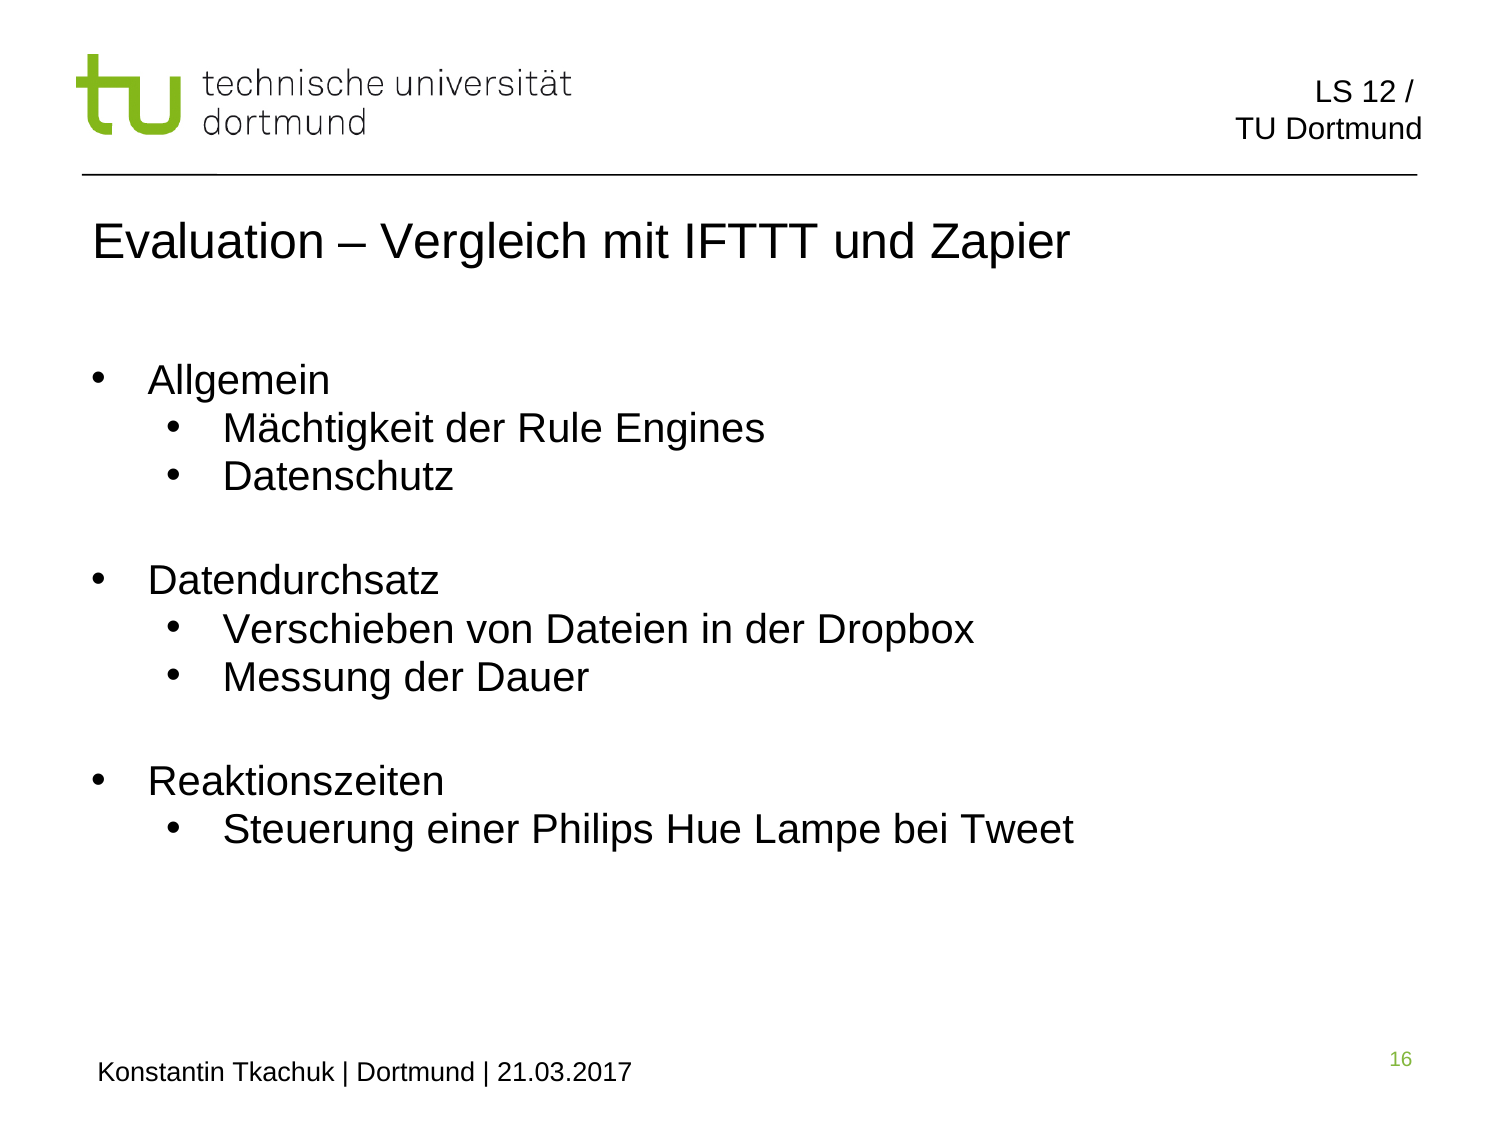

# Evaluation – Vergleich mit IFTTT und Zapier
Allgemein
Mächtigkeit der Rule Engines
Datenschutz
Datendurchsatz
Verschieben von Dateien in der Dropbox
Messung der Dauer
Reaktionszeiten
Steuerung einer Philips Hue Lampe bei Tweet
Konstantin Tkachuk | Dortmund | 21.03.2017